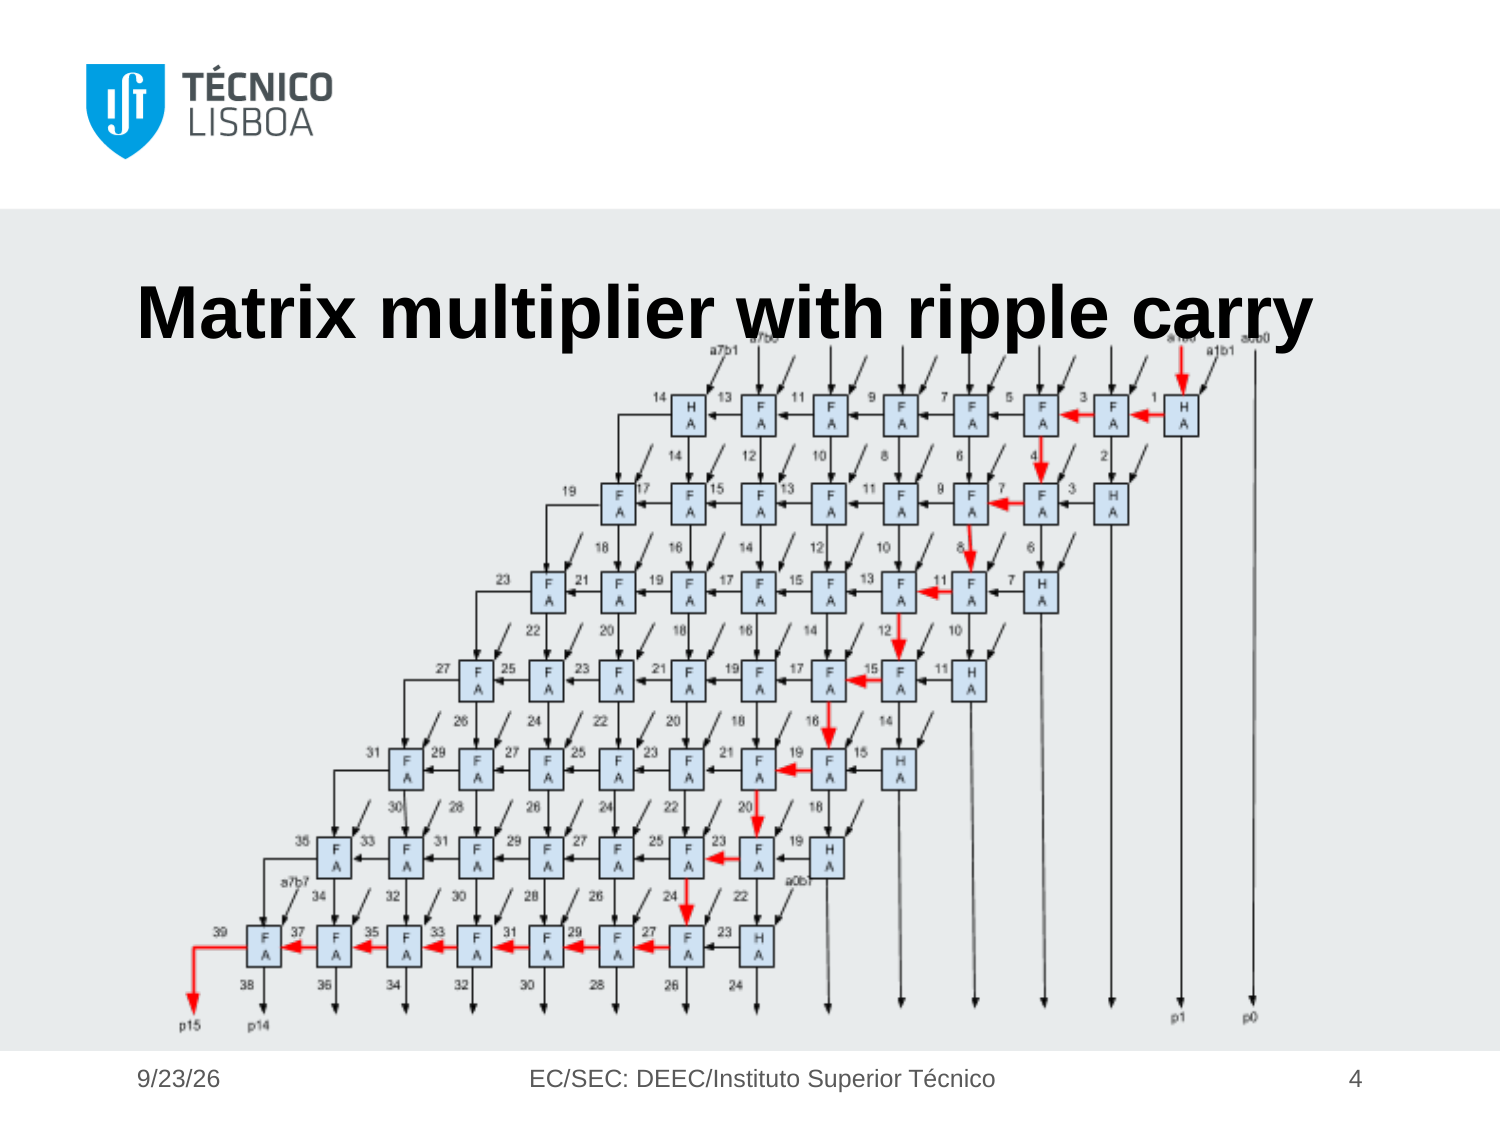

# Matrix multiplier with ripple carry
EC/SEC: DEEC/Instituto Superior Técnico